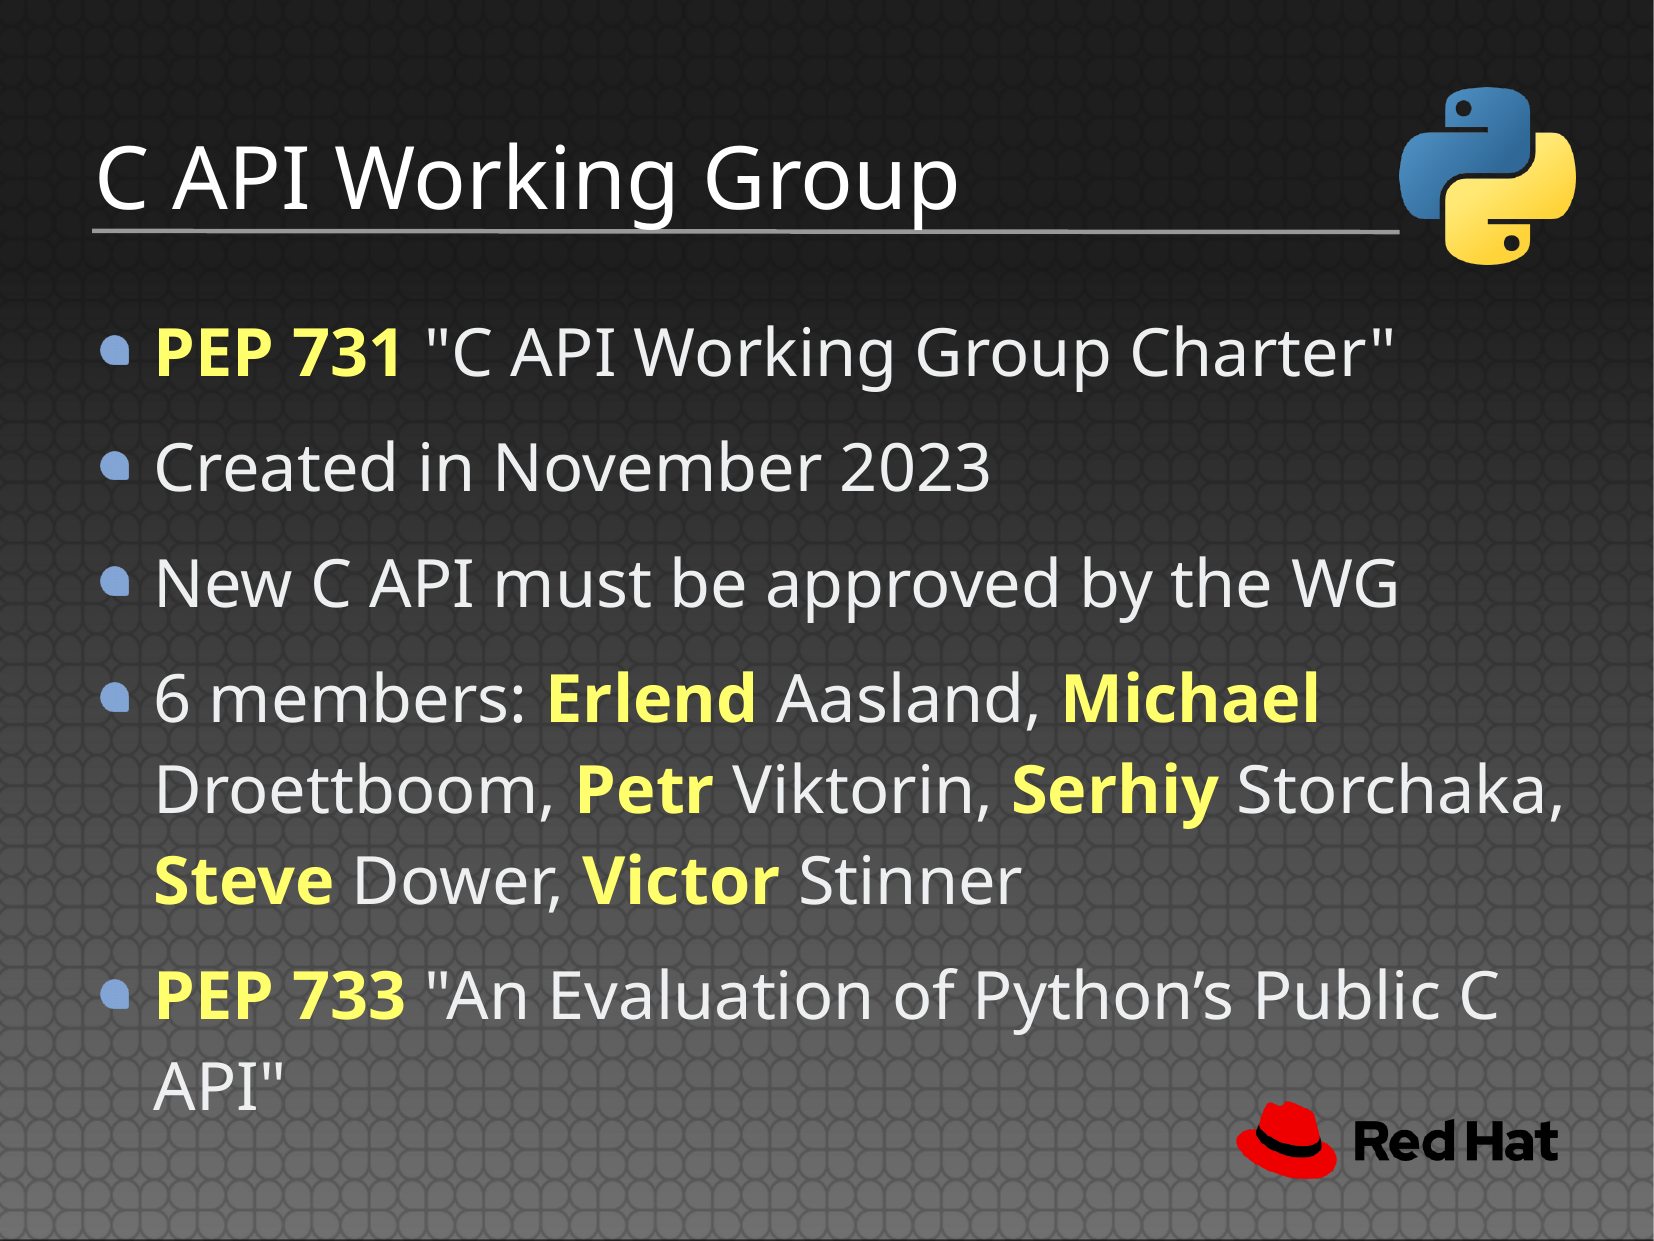

C API Working Group
# PEP 731 "C API Working Group Charter"
Created in November 2023
New C API must be approved by the WG
6 members: Erlend Aasland, Michael Droettboom, Petr Viktorin, Serhiy Storchaka, Steve Dower, Victor Stinner
PEP 733 "An Evaluation of Python’s Public C API"